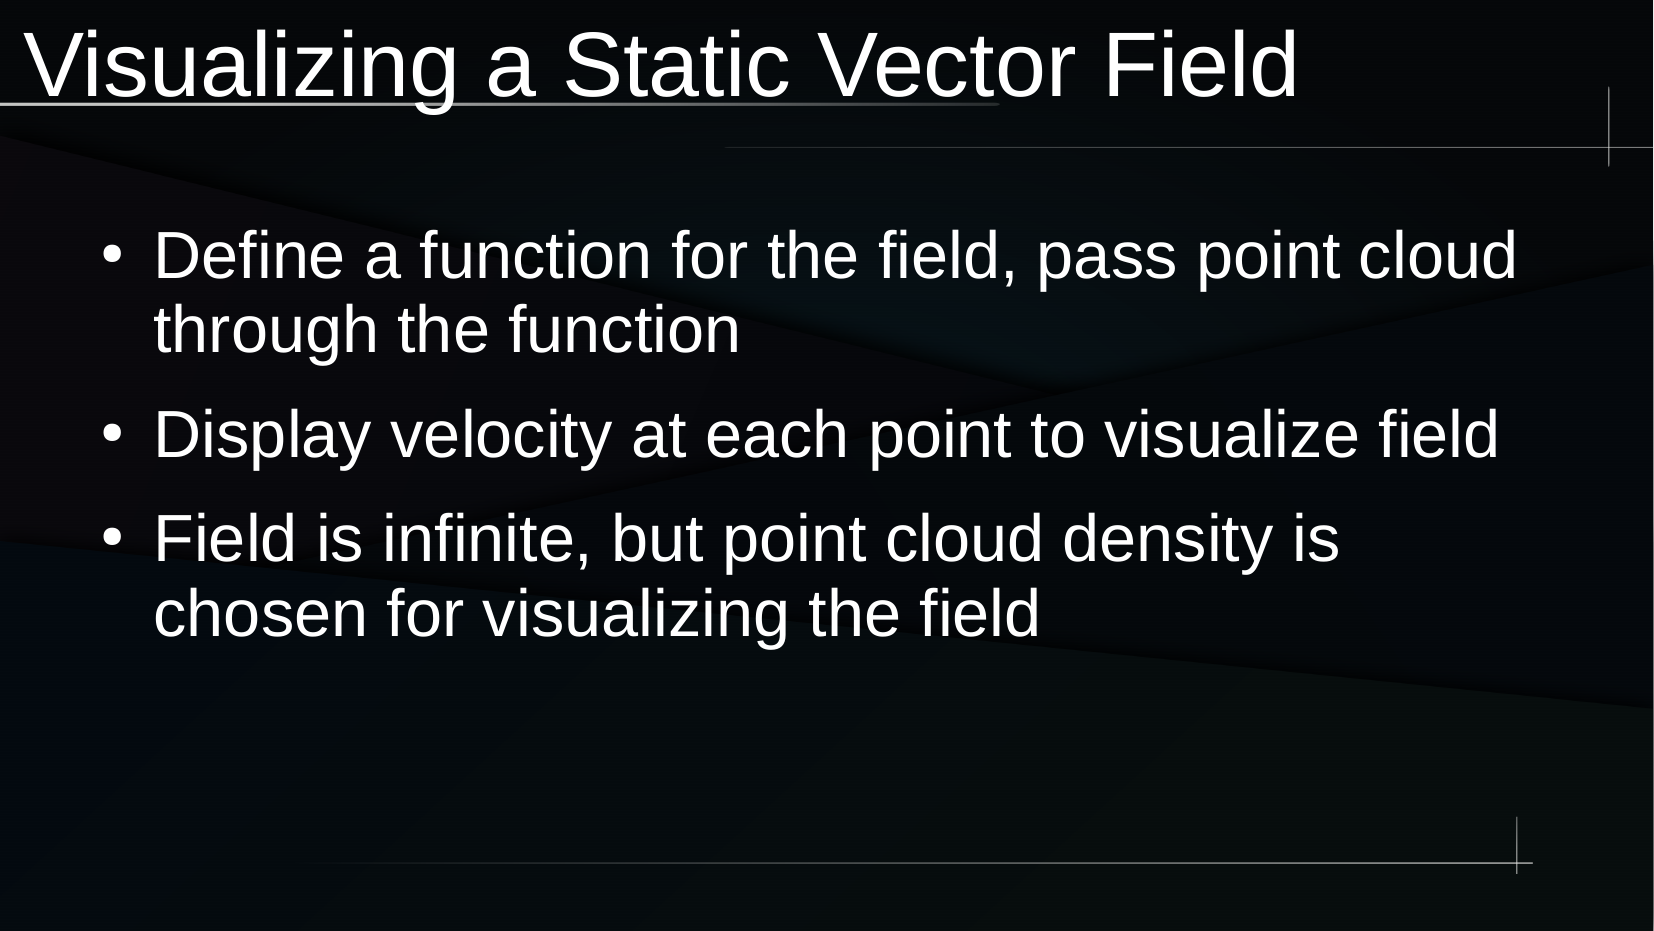

# Visualizing a Static Vector Field
Define a function for the field, pass point cloud through the function
Display velocity at each point to visualize field
Field is infinite, but point cloud density is chosen for visualizing the field